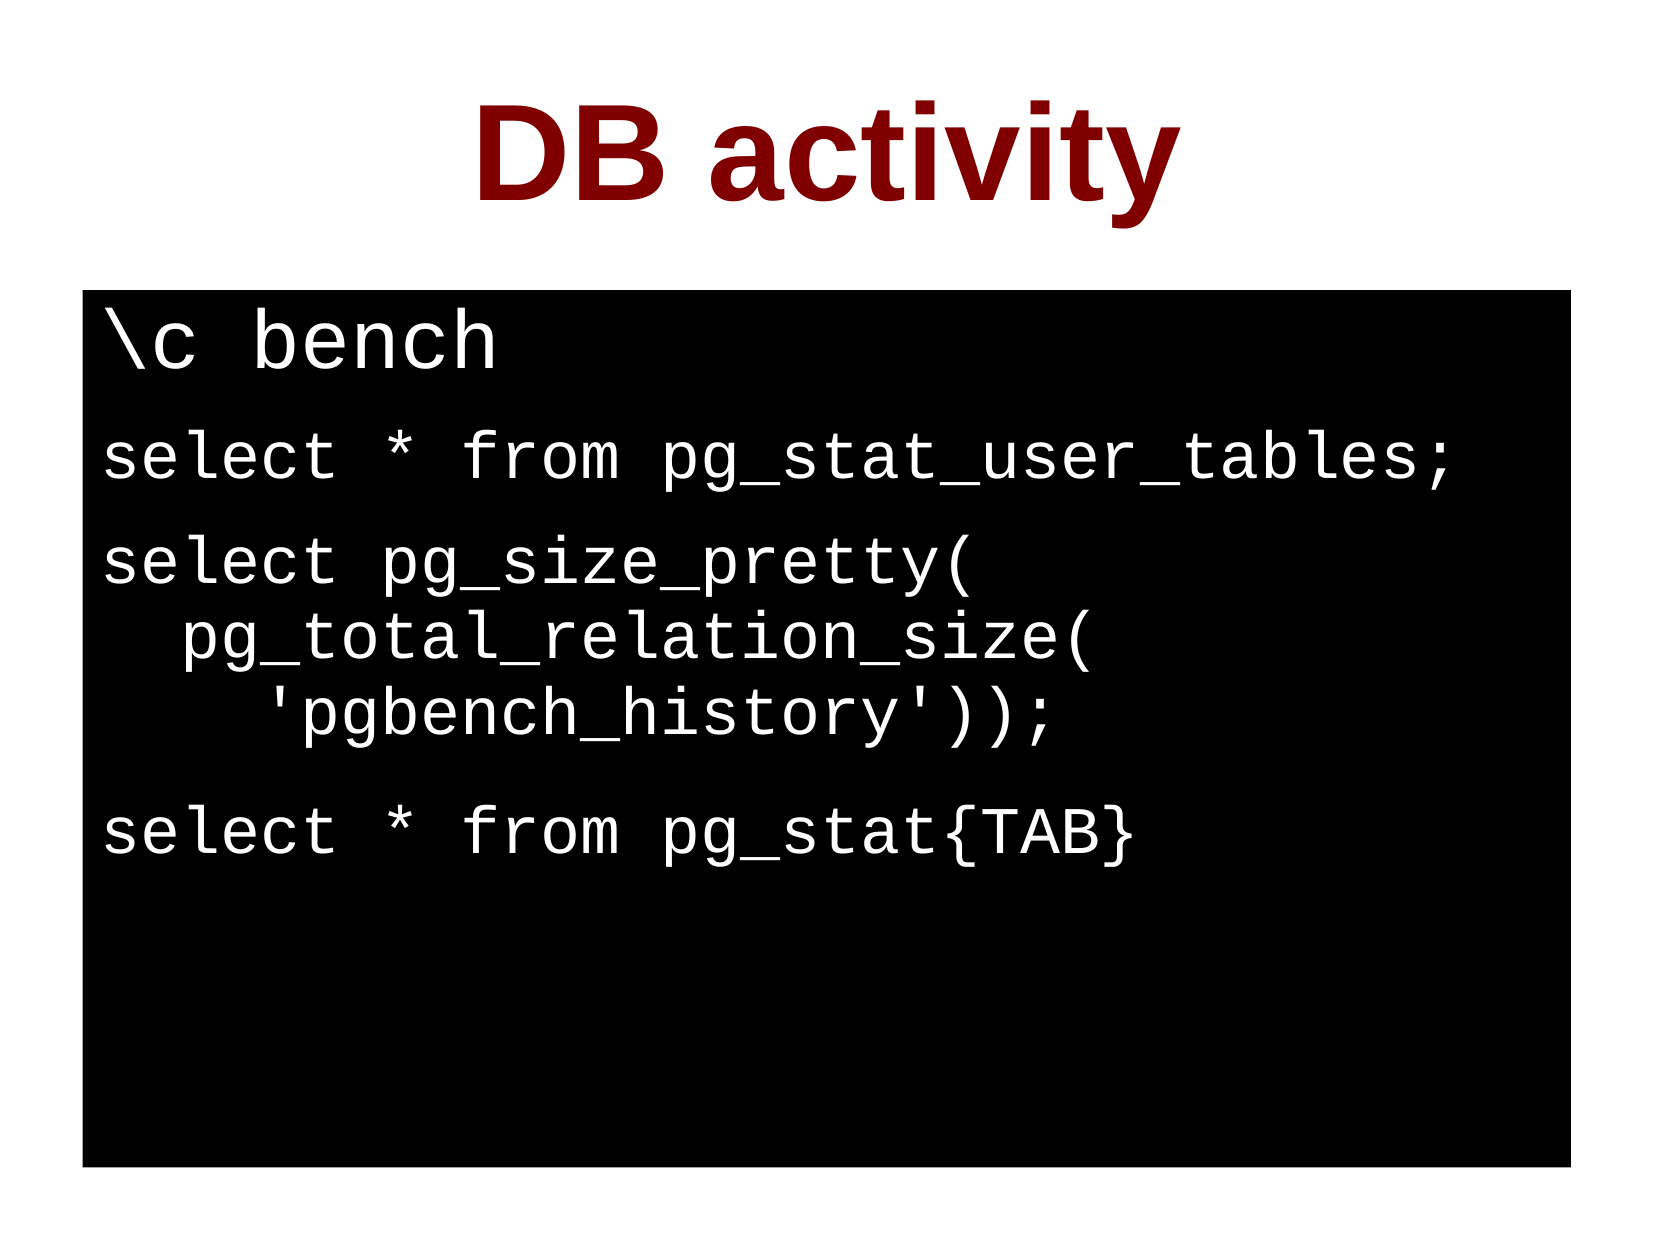

# DB activity
\c bench
select * from pg_stat_user_tables;
select pg_size_pretty(
 pg_total_relation_size(
 'pgbench_history'));
select * from pg_stat{TAB}